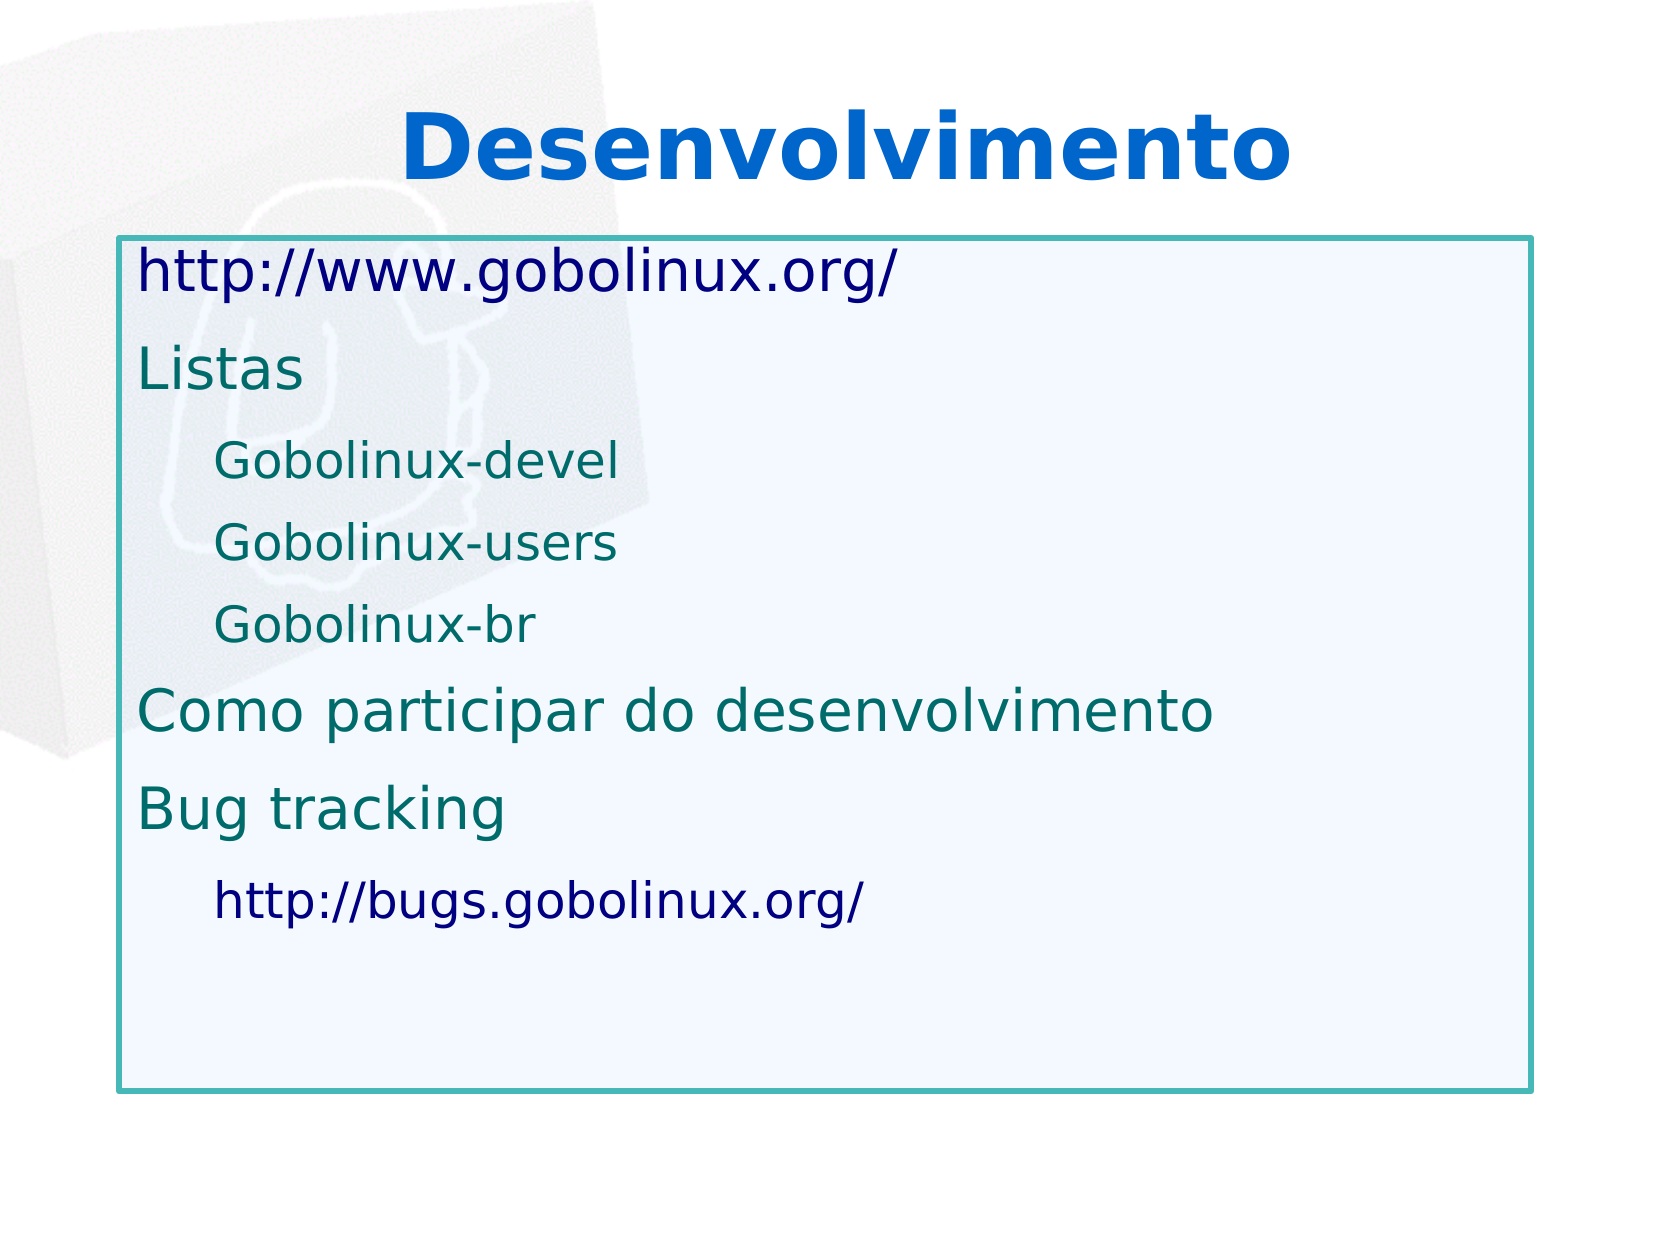

# Desenvolvimento
http://www.gobolinux.org/
Listas
Gobolinux-devel
Gobolinux-users
Gobolinux-br
Como participar do desenvolvimento
Bug tracking
http://bugs.gobolinux.org/